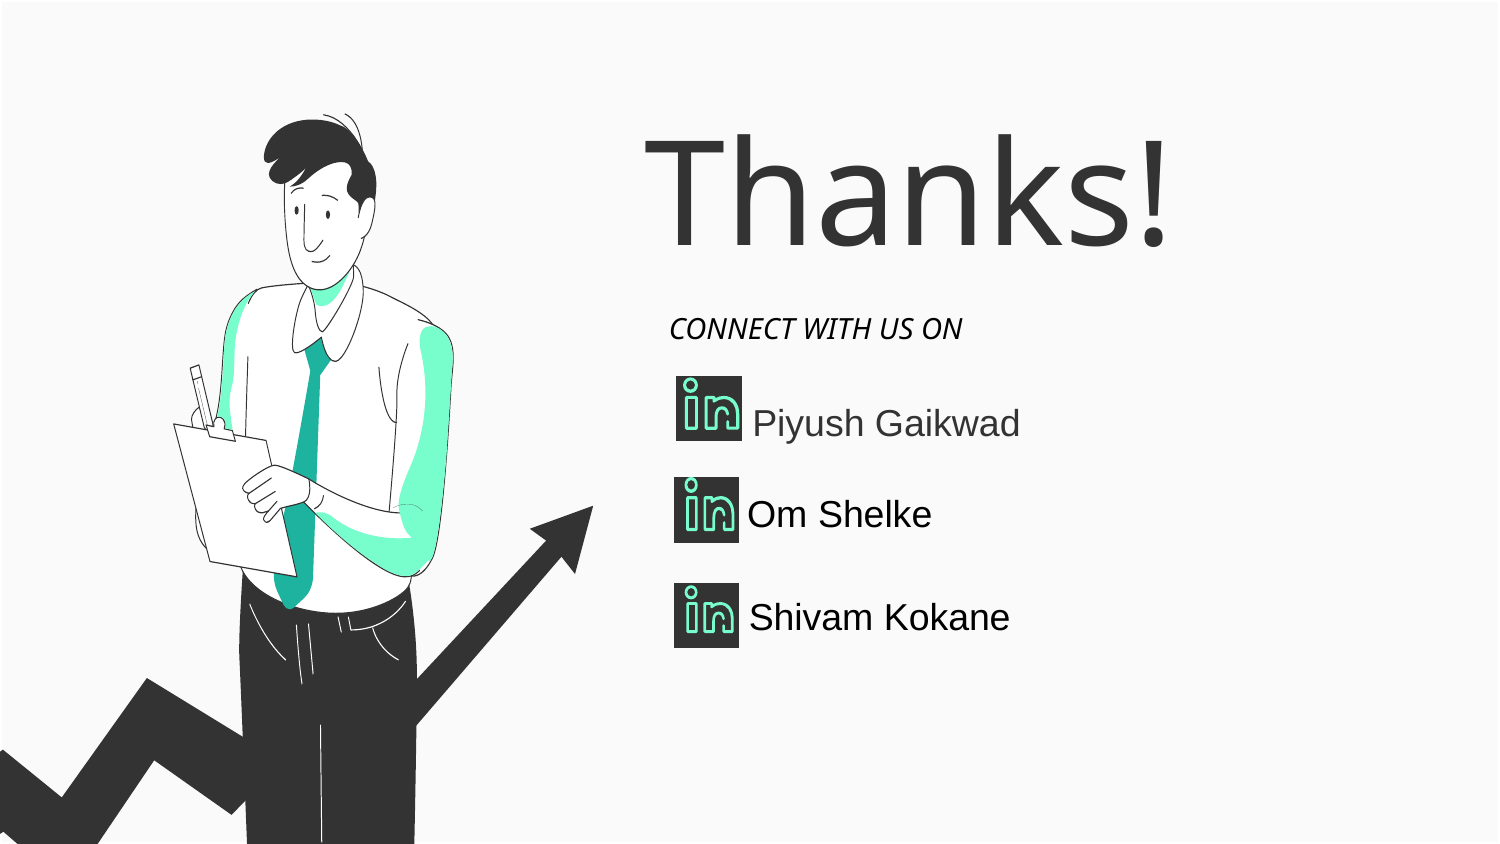

Piyush Gaikwad
# Thanks!
CONNECT WITH US ON
Om Shelke
Shivam Kokane